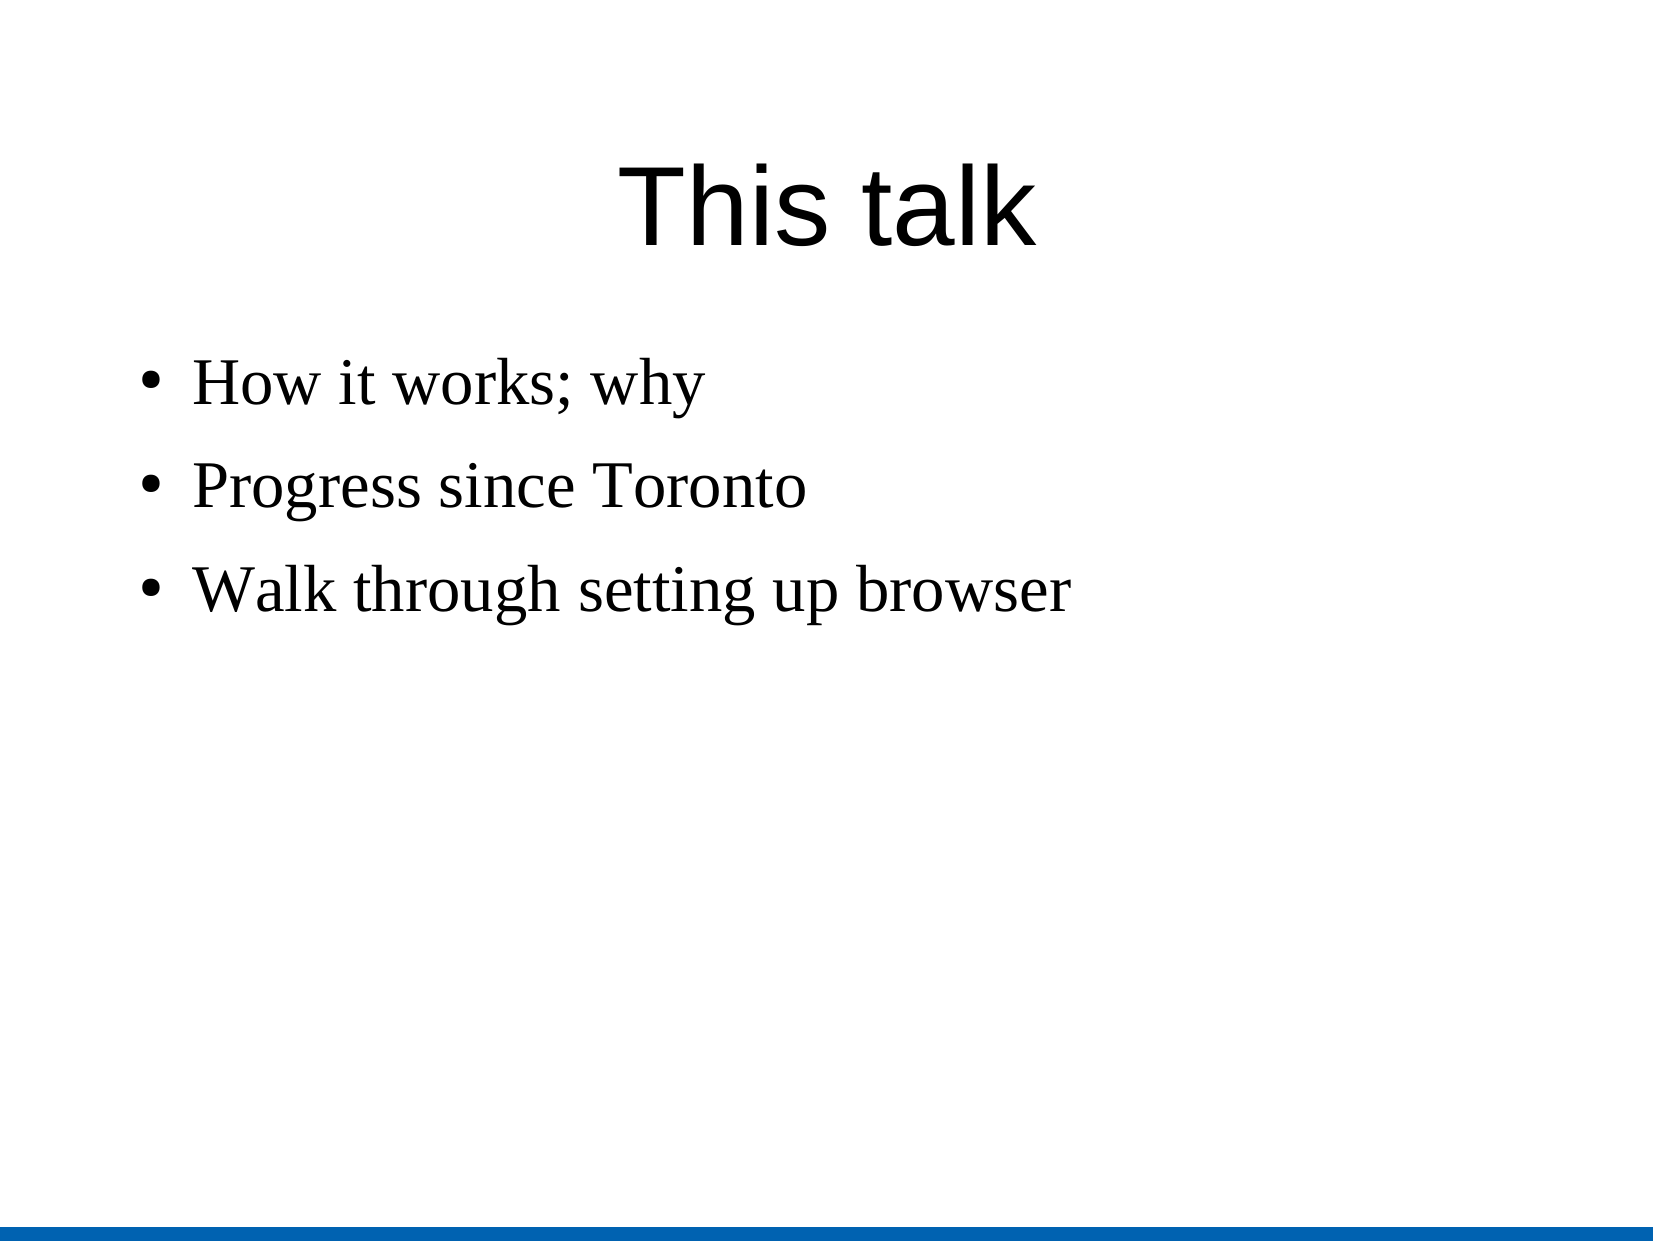

# This talk
How it works; why
Progress since Toronto
Walk through setting up browser